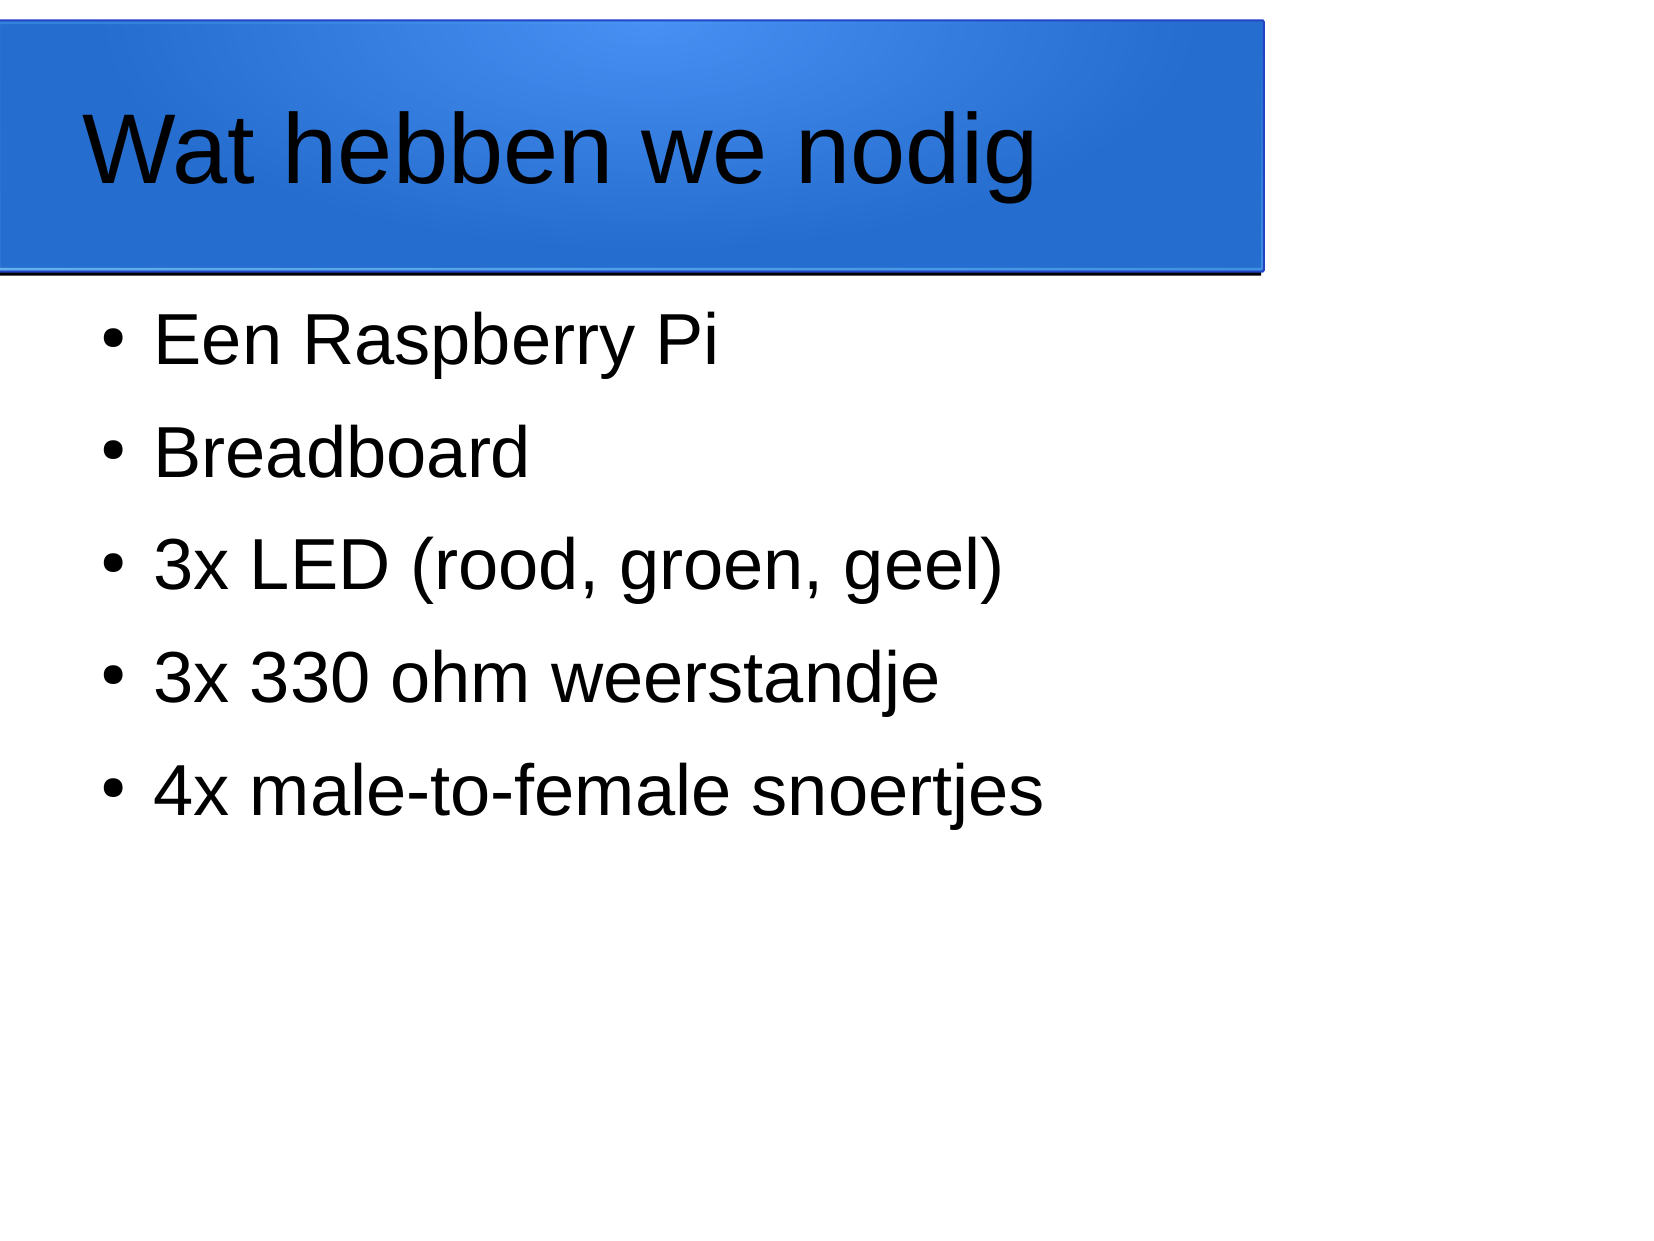

# Wat hebben we nodig
Een Raspberry Pi
Breadboard
3x LED (rood, groen, geel)
3x 330 ohm weerstandje
4x male-to-female snoertjes